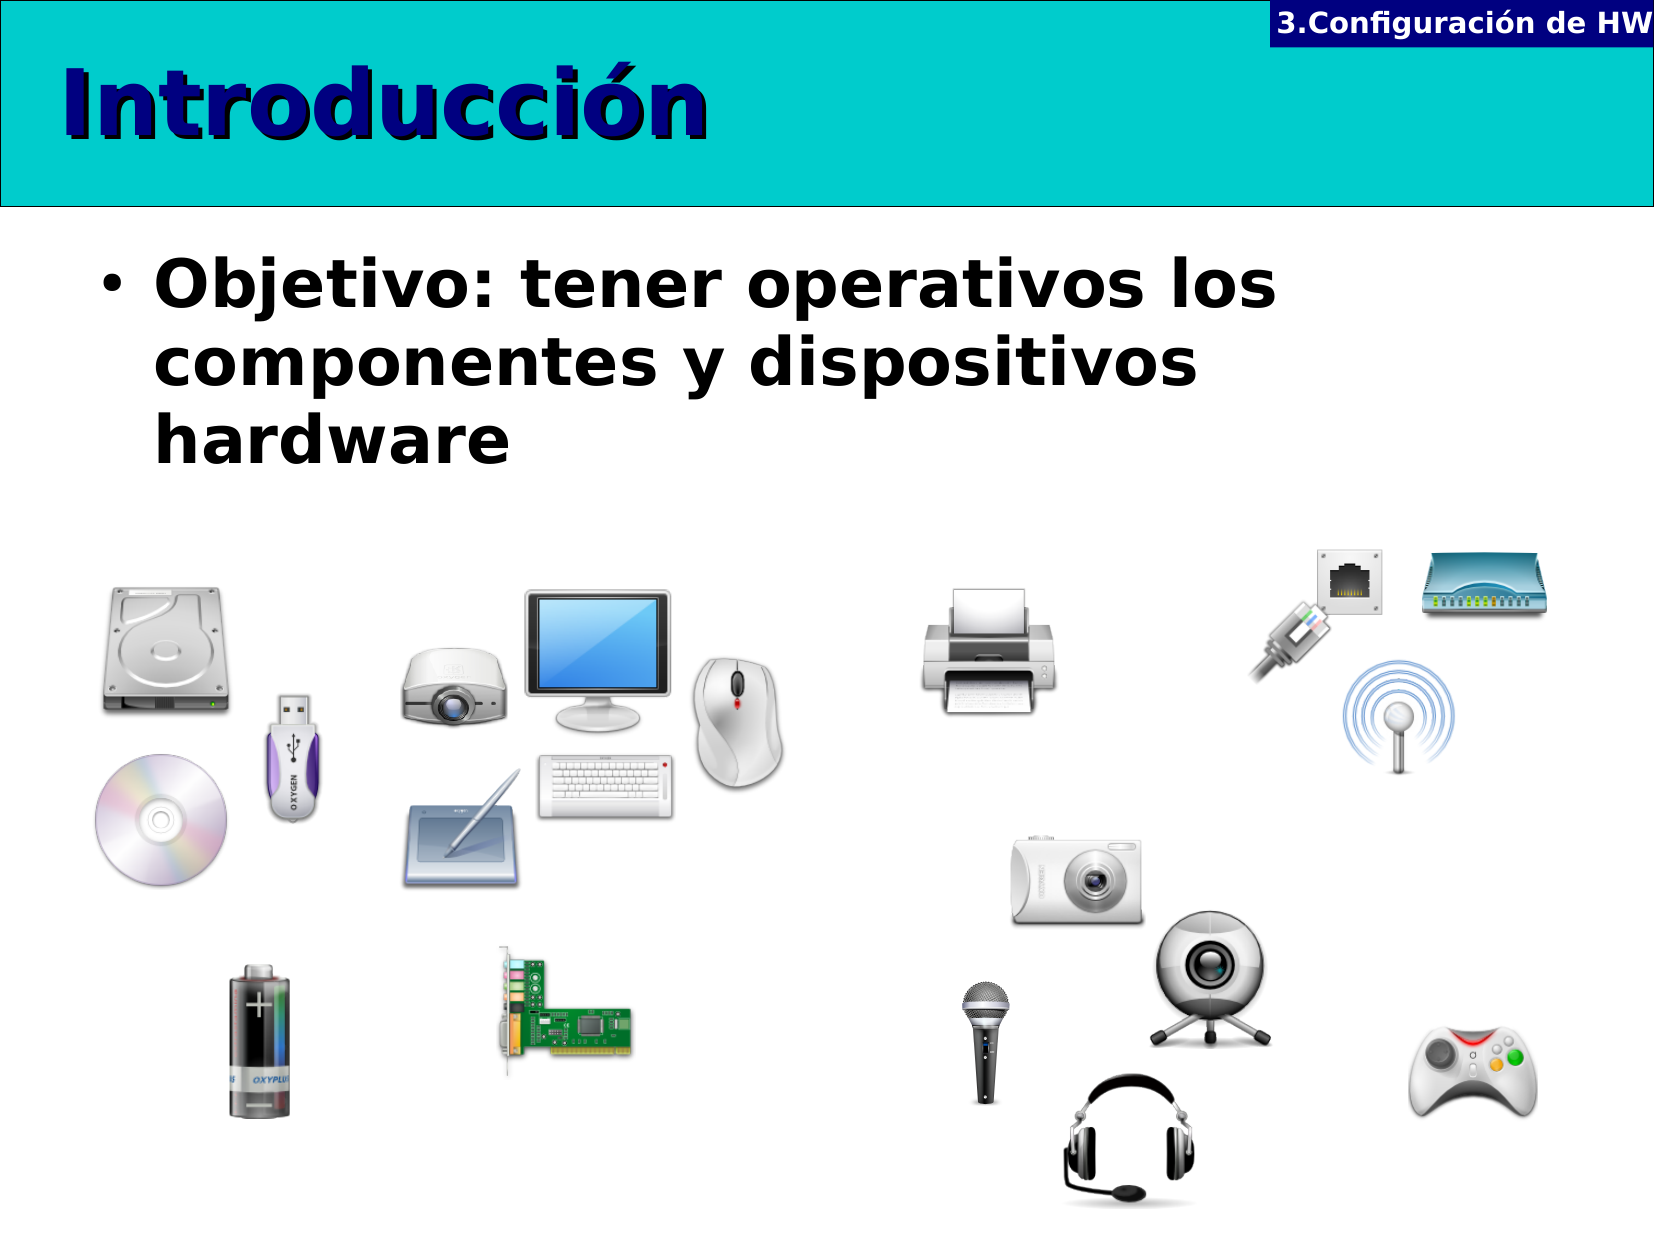

3.Configuración de HW
# Introducción
Objetivo: tener operativos los componentes y dispositivos hardware